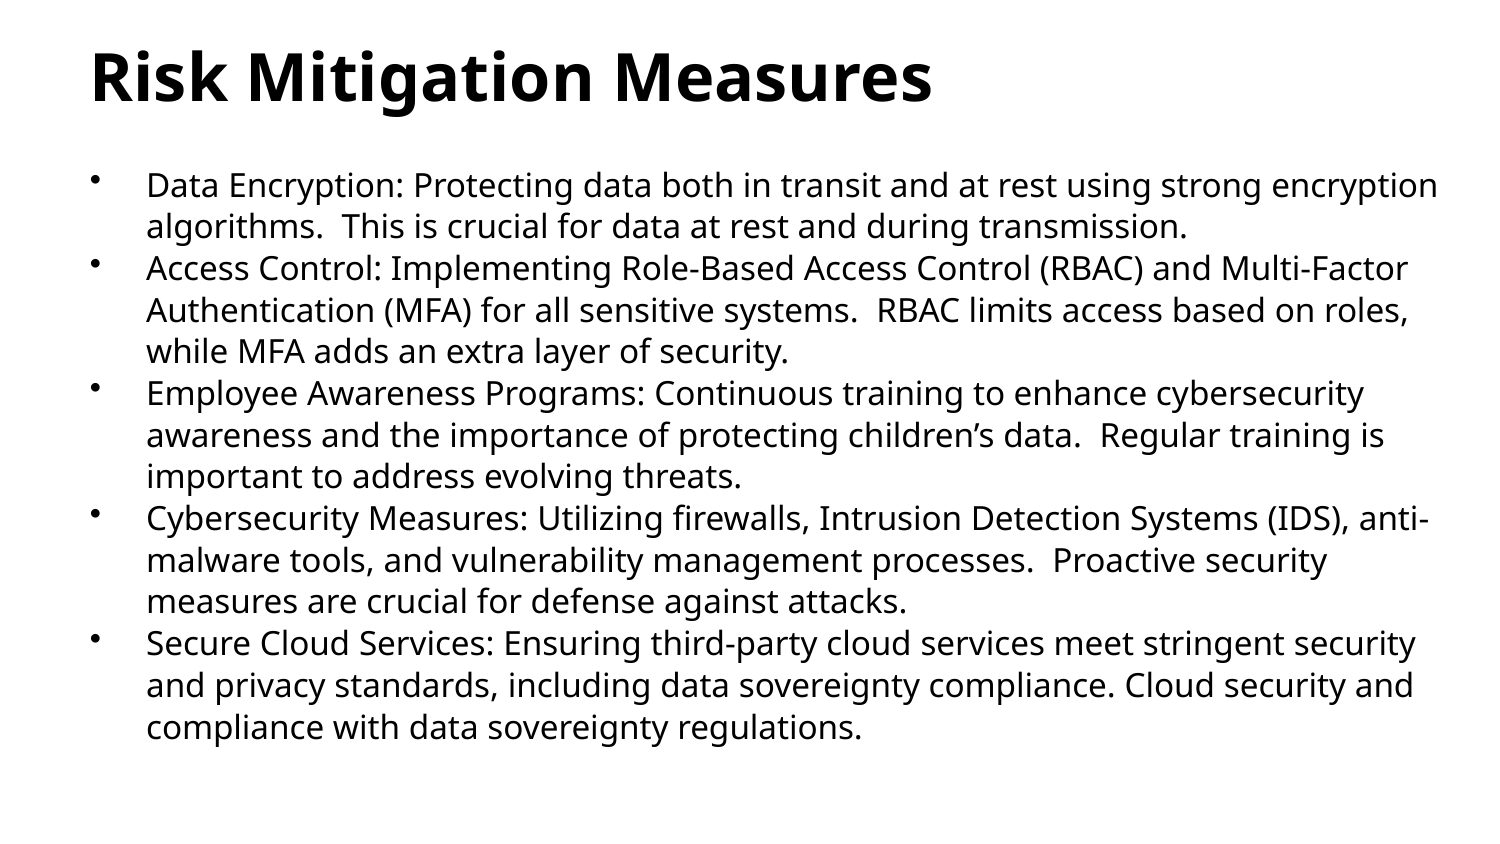

Risk Mitigation Measures
Data Encryption: Protecting data both in transit and at rest using strong encryption algorithms. This is crucial for data at rest and during transmission.
Access Control: Implementing Role-Based Access Control (RBAC) and Multi-Factor Authentication (MFA) for all sensitive systems. RBAC limits access based on roles, while MFA adds an extra layer of security.
Employee Awareness Programs: Continuous training to enhance cybersecurity awareness and the importance of protecting children’s data. Regular training is important to address evolving threats.
Cybersecurity Measures: Utilizing firewalls, Intrusion Detection Systems (IDS), anti-malware tools, and vulnerability management processes. Proactive security measures are crucial for defense against attacks.
Secure Cloud Services: Ensuring third-party cloud services meet stringent security and privacy standards, including data sovereignty compliance. Cloud security and compliance with data sovereignty regulations.